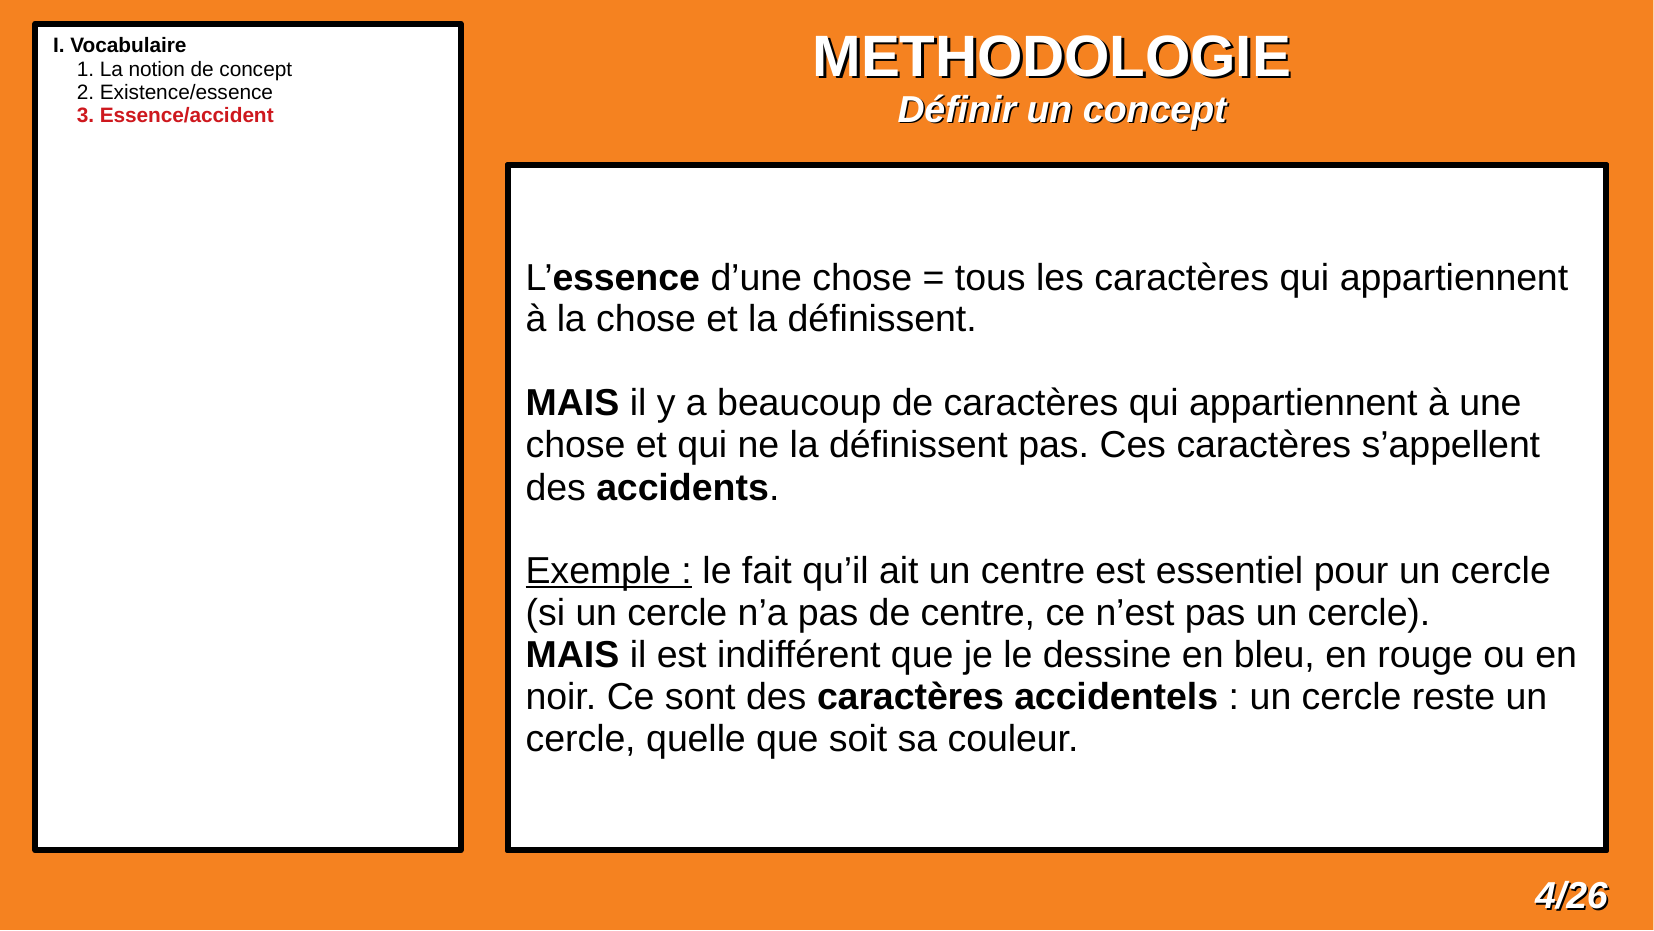

METHODOLOGIE
 Définir un concept
I. Vocabulaire
1. La notion de concept
2. Existence/essence
3. Essence/accident
L’essence n’est pas la même chose que l’existence.
Une chose peut avoir une essence tout à fait déterminée, et pourtant ne pas exister.
Exemple : une licorne a une essence parfaitement identifiable : c’est un cheval ailé qui possède une corne au milieu du front. Les licornes n’en existent pas pour autant.
→ Ne pas mélanger l’existence de l’idée elle-même, et l’existence de ce dont elle est l’idée !
L’essence n’est pas la même chose que l’existence.
Une chose peut avoir une essence tout à fait déterminée, et pourtant ne pas exister.
Exemple : une licorne a une essence parfaitement identifiable : c’est un cheval ailé qui possède une corne au milieu du front. Les licornes n’en existent pas pour autant.
→ Ne pas mélanger l’existence de l’idée elle-même, et l’existence de ce dont elle est l’idée !
L’essence d’une chose = tous les caractères qui appartiennent à la chose et la définissent.
MAIS il y a beaucoup de caractères qui appartiennent à une chose et qui ne la définissent pas. Ces caractères s’appellent des accidents.
Exemple : le fait qu’il ait un centre est essentiel pour un cercle (si un cercle n’a pas de centre, ce n’est pas un cercle).
MAIS il est indifférent que je le dessine en bleu, en rouge ou en noir. Ce sont des caractères accidentels : un cercle reste un cercle, quelle que soit sa couleur.